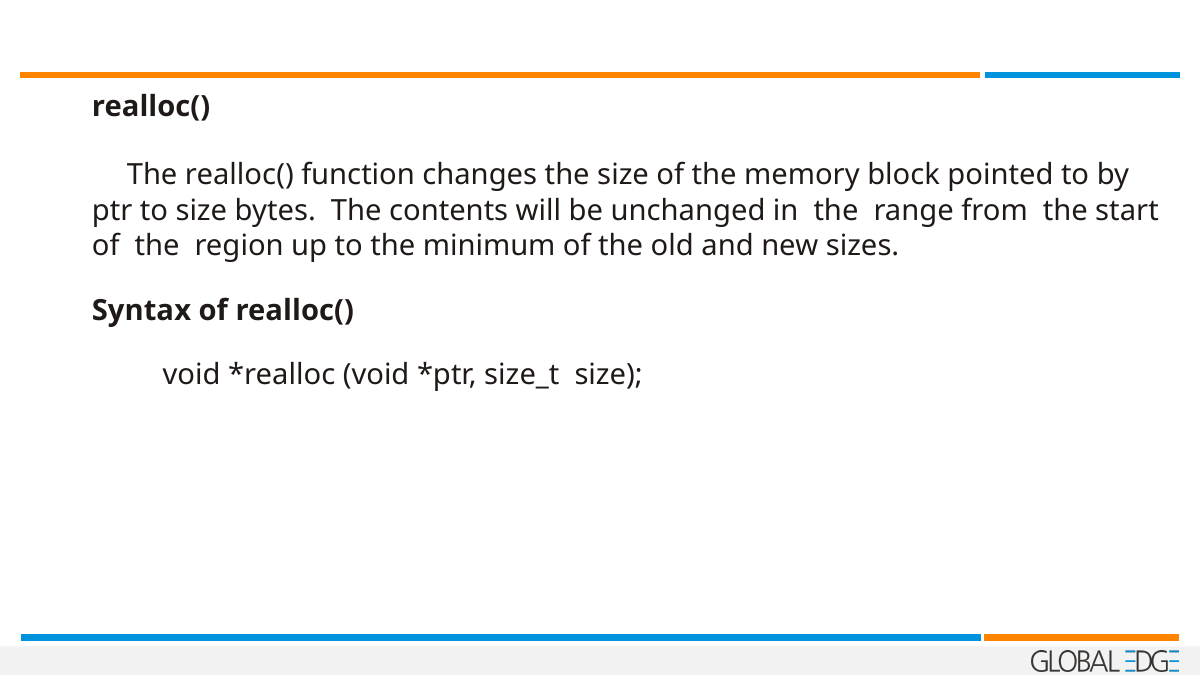

# realloc()
 The realloc() function changes the size of the memory block pointed to by ptr to size bytes. The contents will be unchanged in the range from the start of the region up to the minimum of the old and new sizes.
Syntax of realloc()
void *realloc (void *ptr, size_t size);